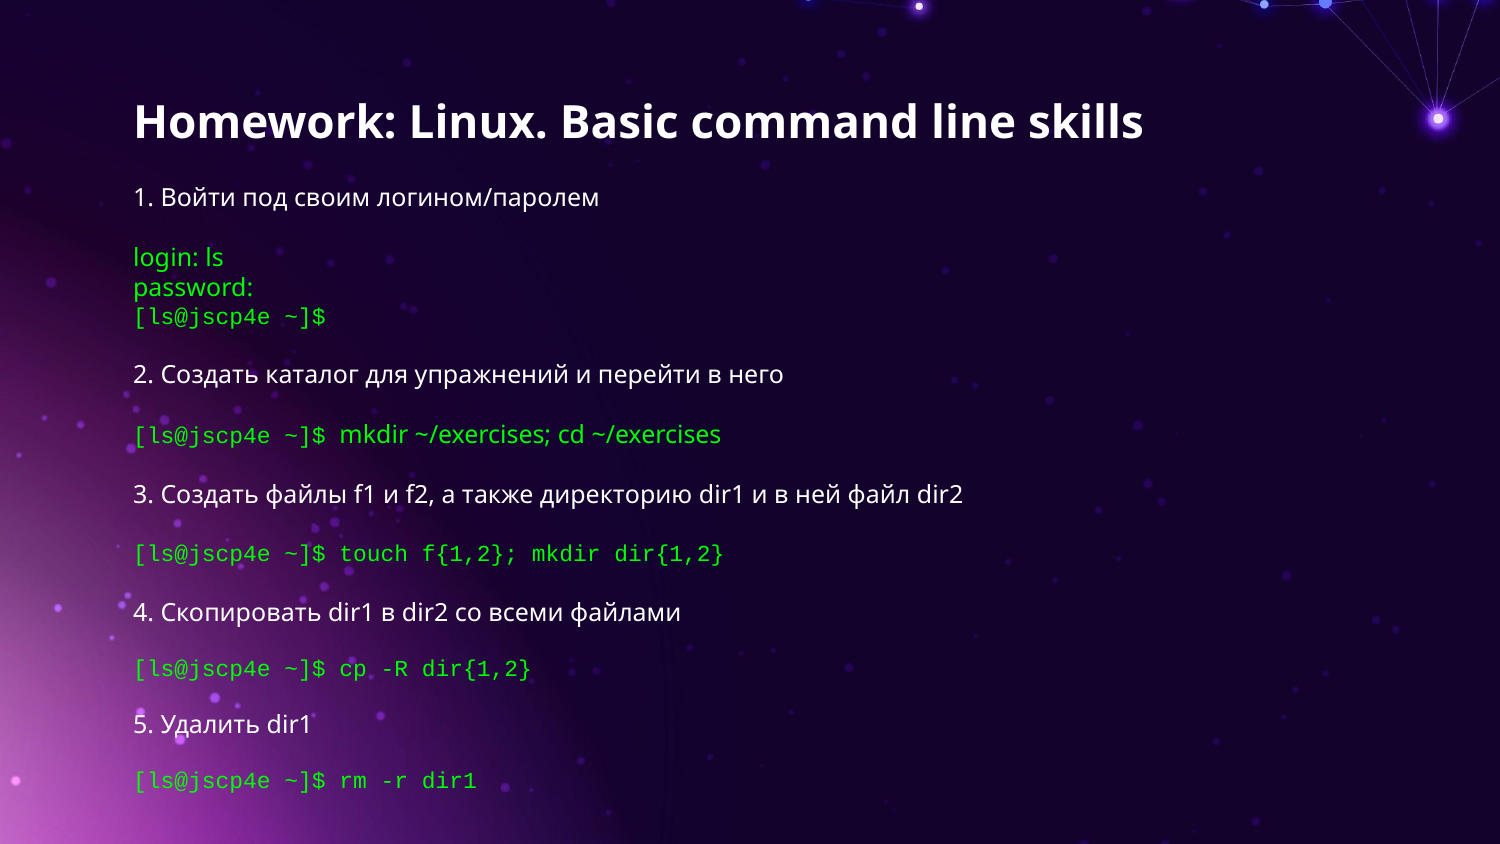

# Homework: Linux. Basic command line skills
1. Войти под своим логином/паролем
login: ls
password:
[ls@jscp4e ~]$
2. Создать каталог для упражнений и перейти в него
[ls@jscp4e ~]$ mkdir ~/exercises; cd ~/exercises
3. Создать файлы f1 и f2, а также директорию dir1 и в ней файл dir2
[ls@jscp4e ~]$ touch f{1,2}; mkdir dir{1,2}
4. Скопировать dir1 в dir2 со всеми файлами
[ls@jscp4e ~]$ cp -R dir{1,2}
5. Удалить dir1
[ls@jscp4e ~]$ rm -r dir1